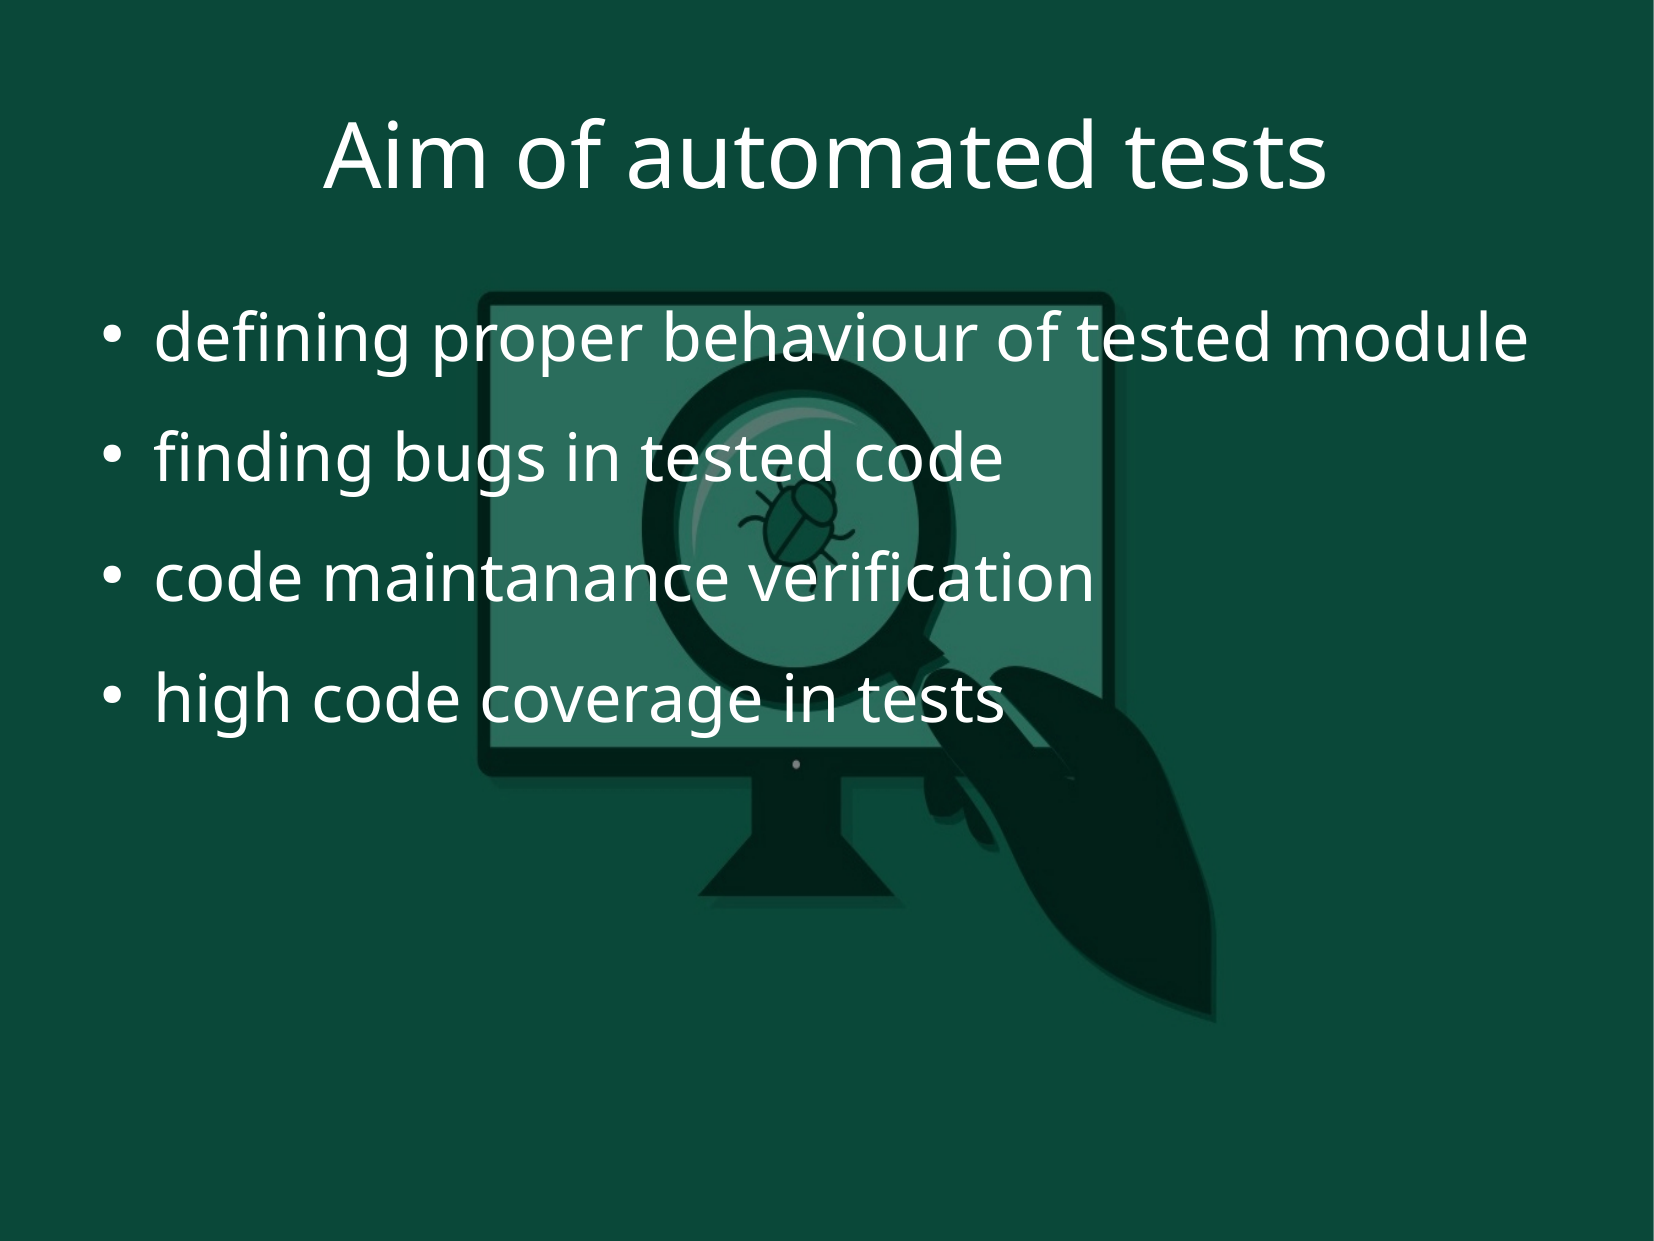

# Aim of automated tests
defining proper behaviour of tested module
finding bugs in tested code
code maintanance verification
high code coverage in tests